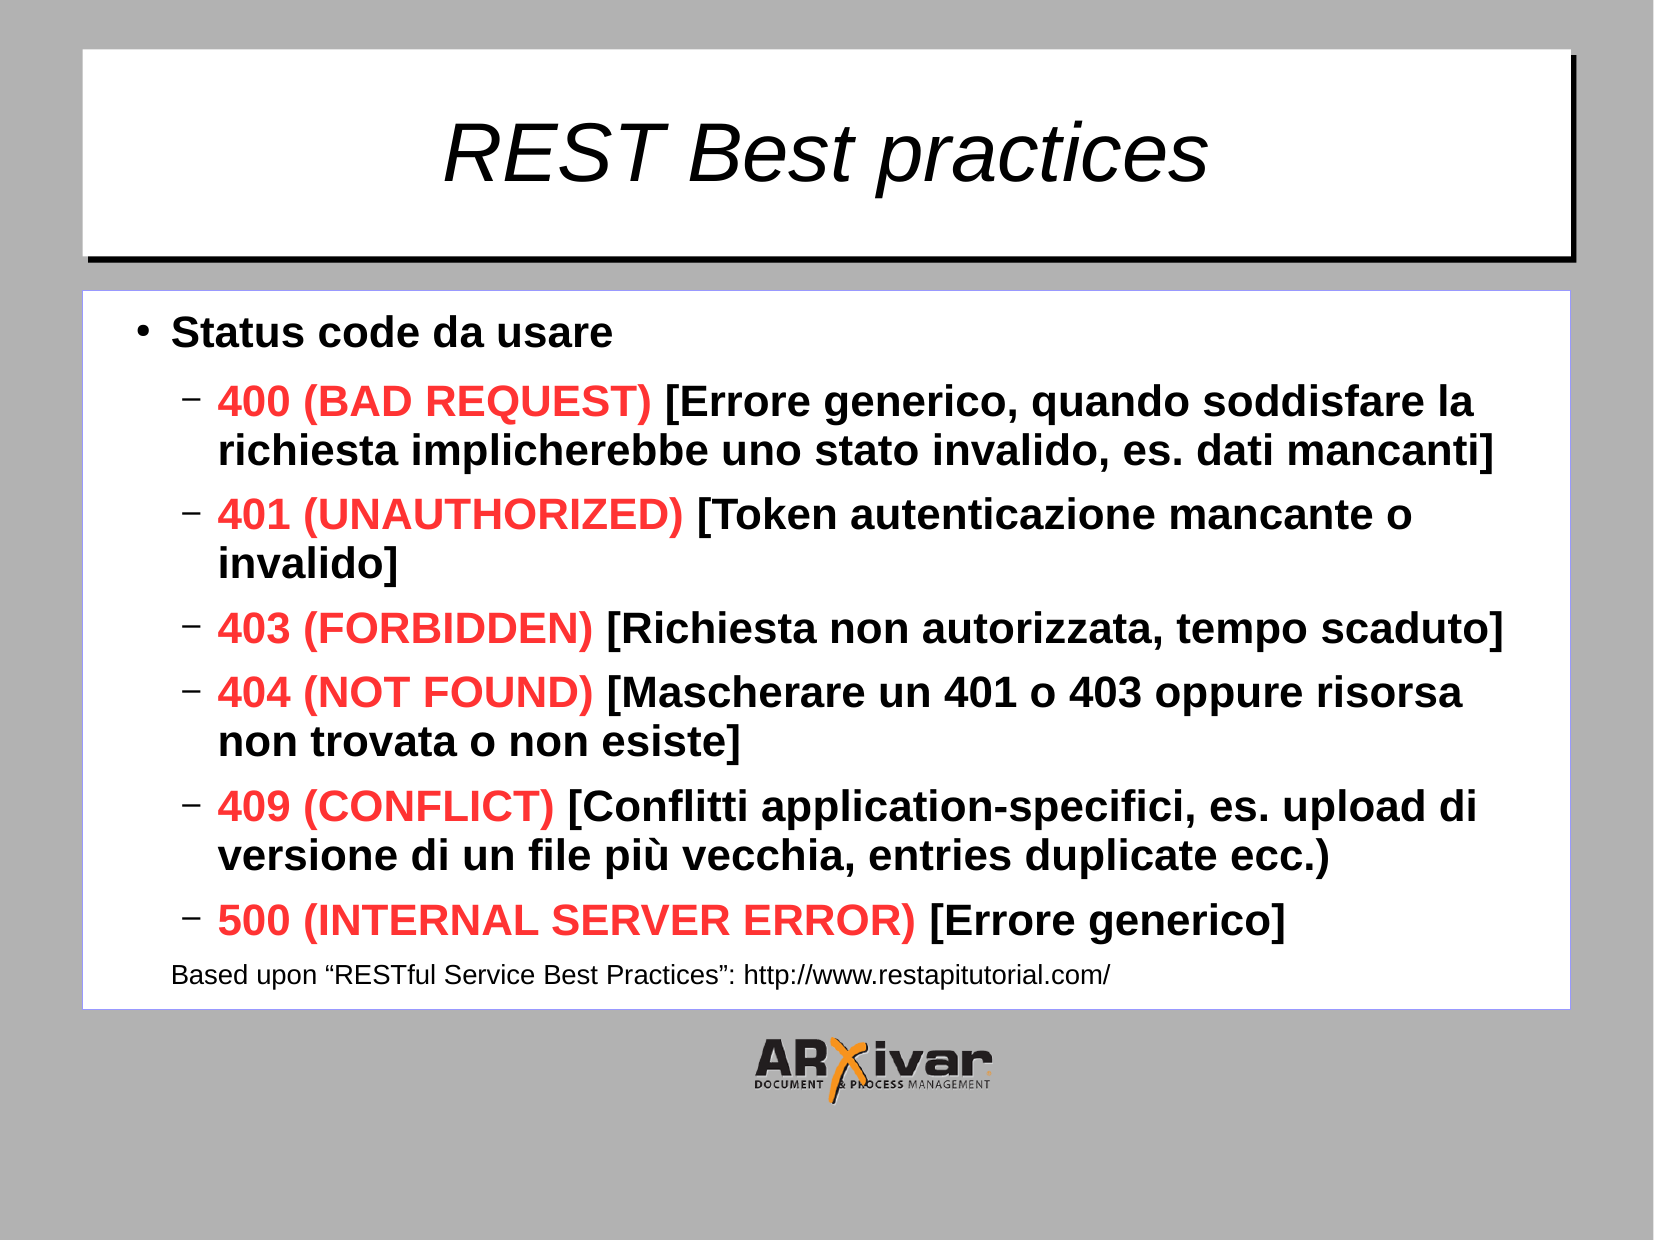

# REST Best practices
Status code da usare
400 (BAD REQUEST) [Errore generico, quando soddisfare la richiesta implicherebbe uno stato invalido, es. dati mancanti]
401 (UNAUTHORIZED) [Token autenticazione mancante o invalido]
403 (FORBIDDEN) [Richiesta non autorizzata, tempo scaduto]
404 (NOT FOUND) [Mascherare un 401 o 403 oppure risorsa non trovata o non esiste]
409 (CONFLICT) [Conflitti application-specifici, es. upload di versione di un file più vecchia, entries duplicate ecc.)
500 (INTERNAL SERVER ERROR) [Errore generico]
Based upon “RESTful Service Best Practices”: http://www.restapitutorial.com/